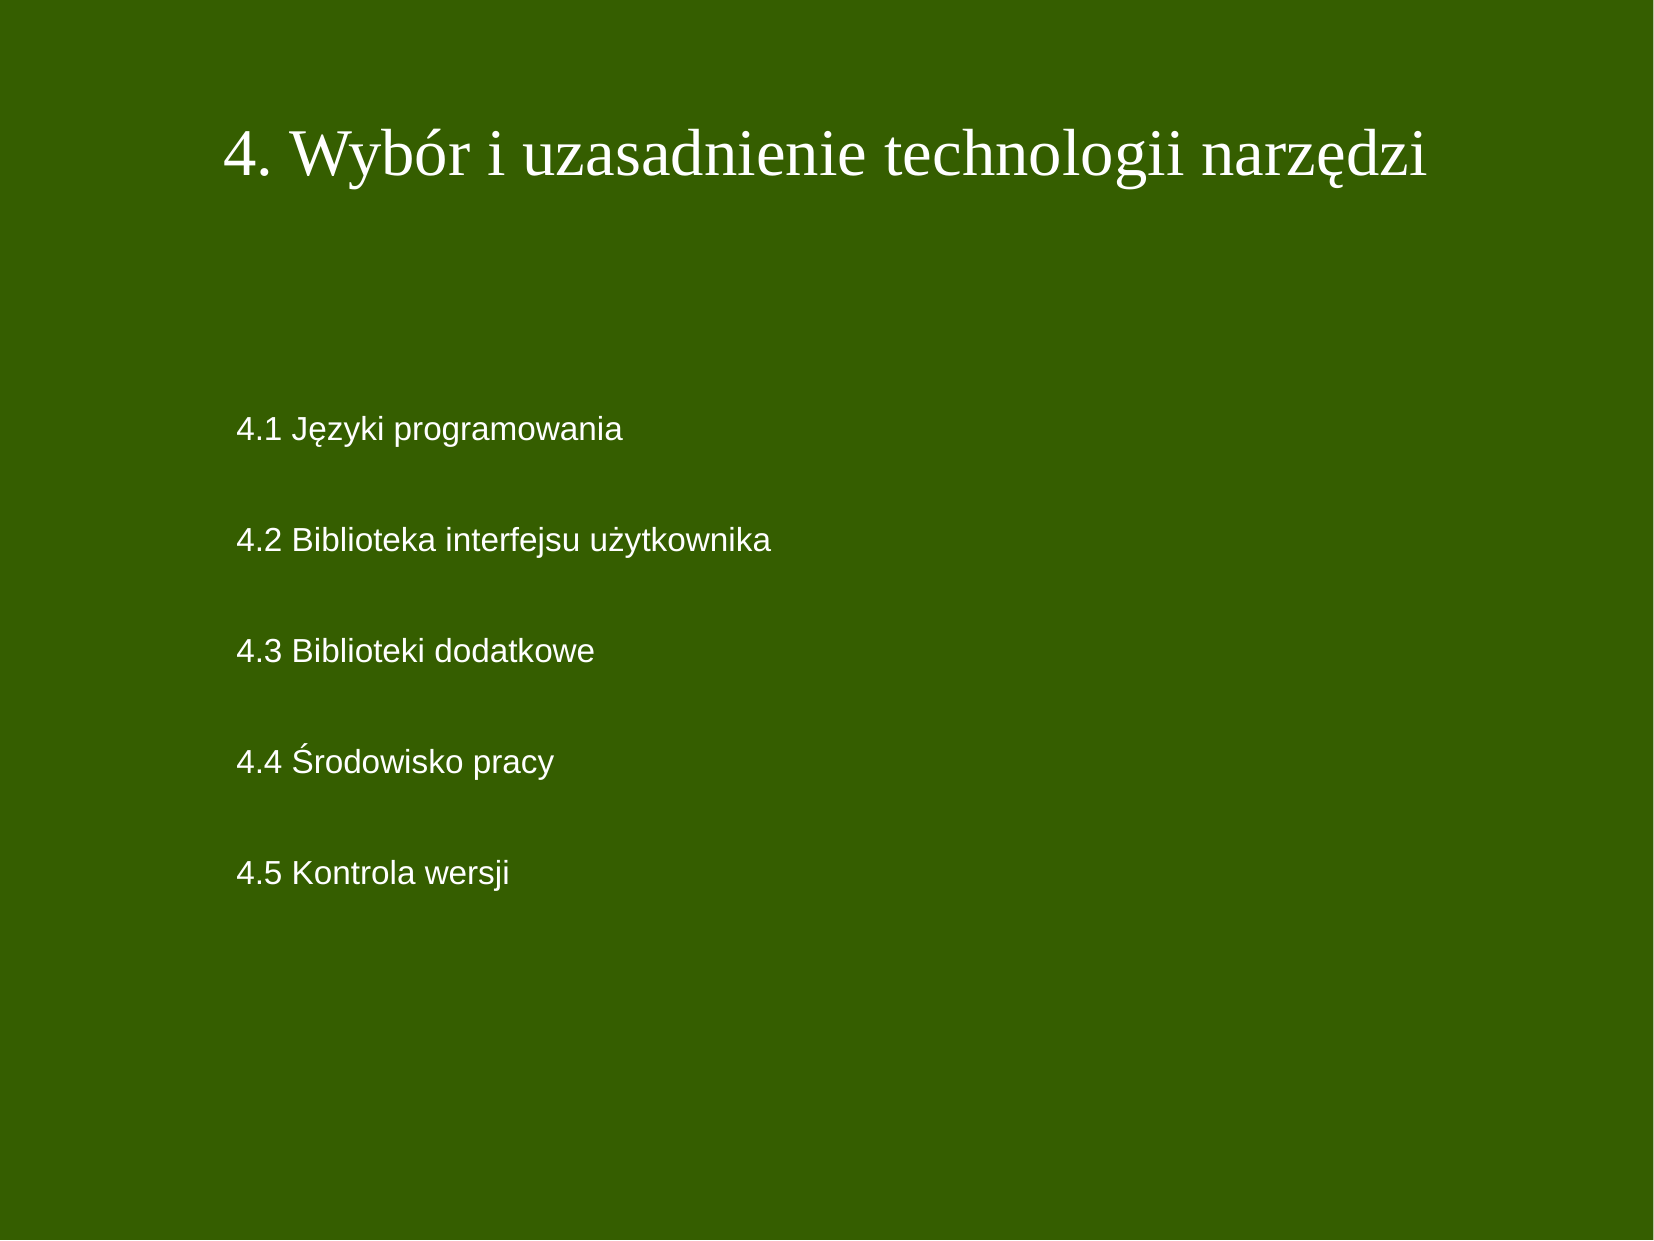

# 4. Wybór i uzasadnienie technologii narzędzi
4.1 Języki programowania
4.2 Biblioteka interfejsu użytkownika
4.3 Biblioteki dodatkowe
4.4 Środowisko pracy
4.5 Kontrola wersji